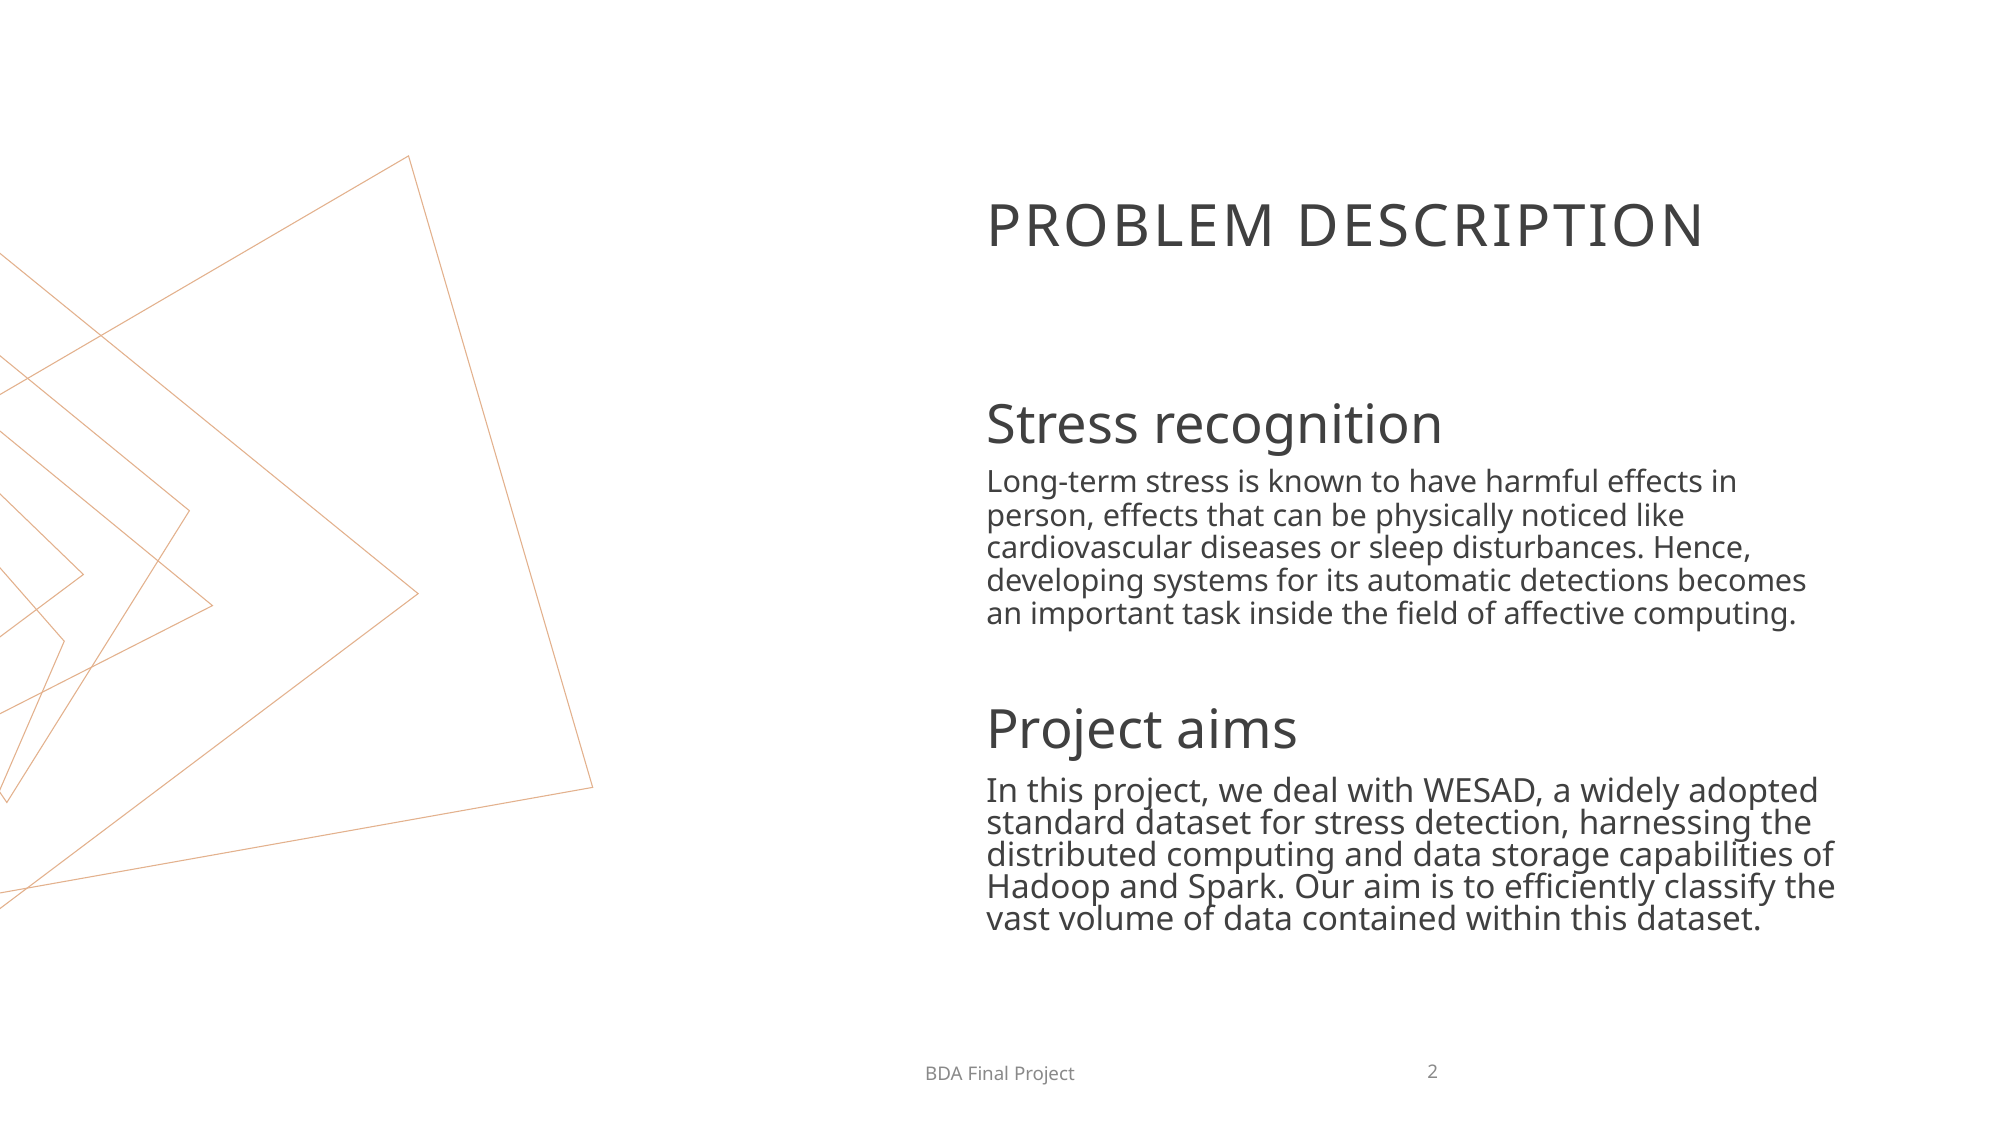

# Problem description
Stress recognition
Long-term stress is known to have harmful effects in person, effects that can be physically noticed like cardiovascular diseases or sleep disturbances. Hence, developing systems for its automatic detections becomes an important task inside the field of affective computing.
Project aims
In this project, we deal with WESAD, a widely adopted standard dataset for stress detection, harnessing the distributed computing and data storage capabilities of Hadoop and Spark. Our aim is to efficiently classify the vast volume of data contained within this dataset.
BDA Final Project